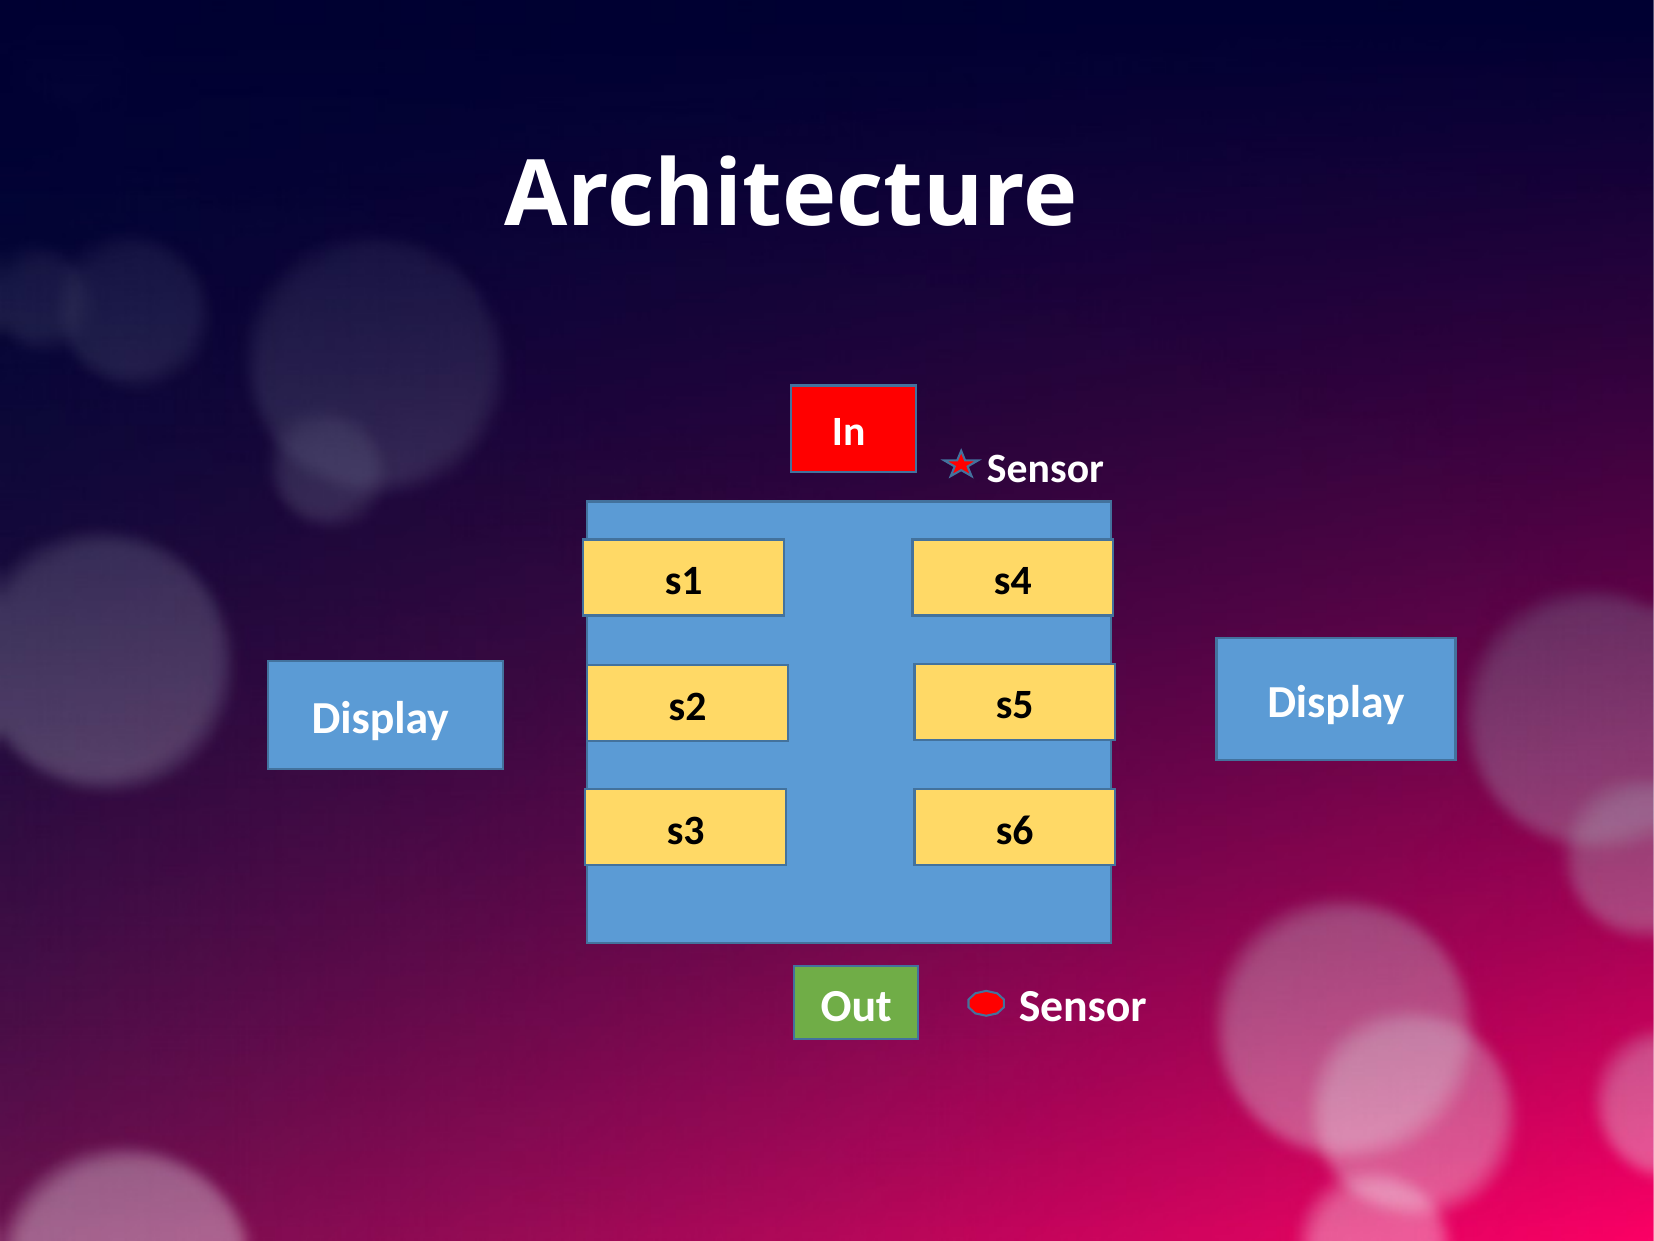

# Architecture
In
Sensor
s1
s4
Display
Display
s5
s2
s3
s6
Out
Sensor